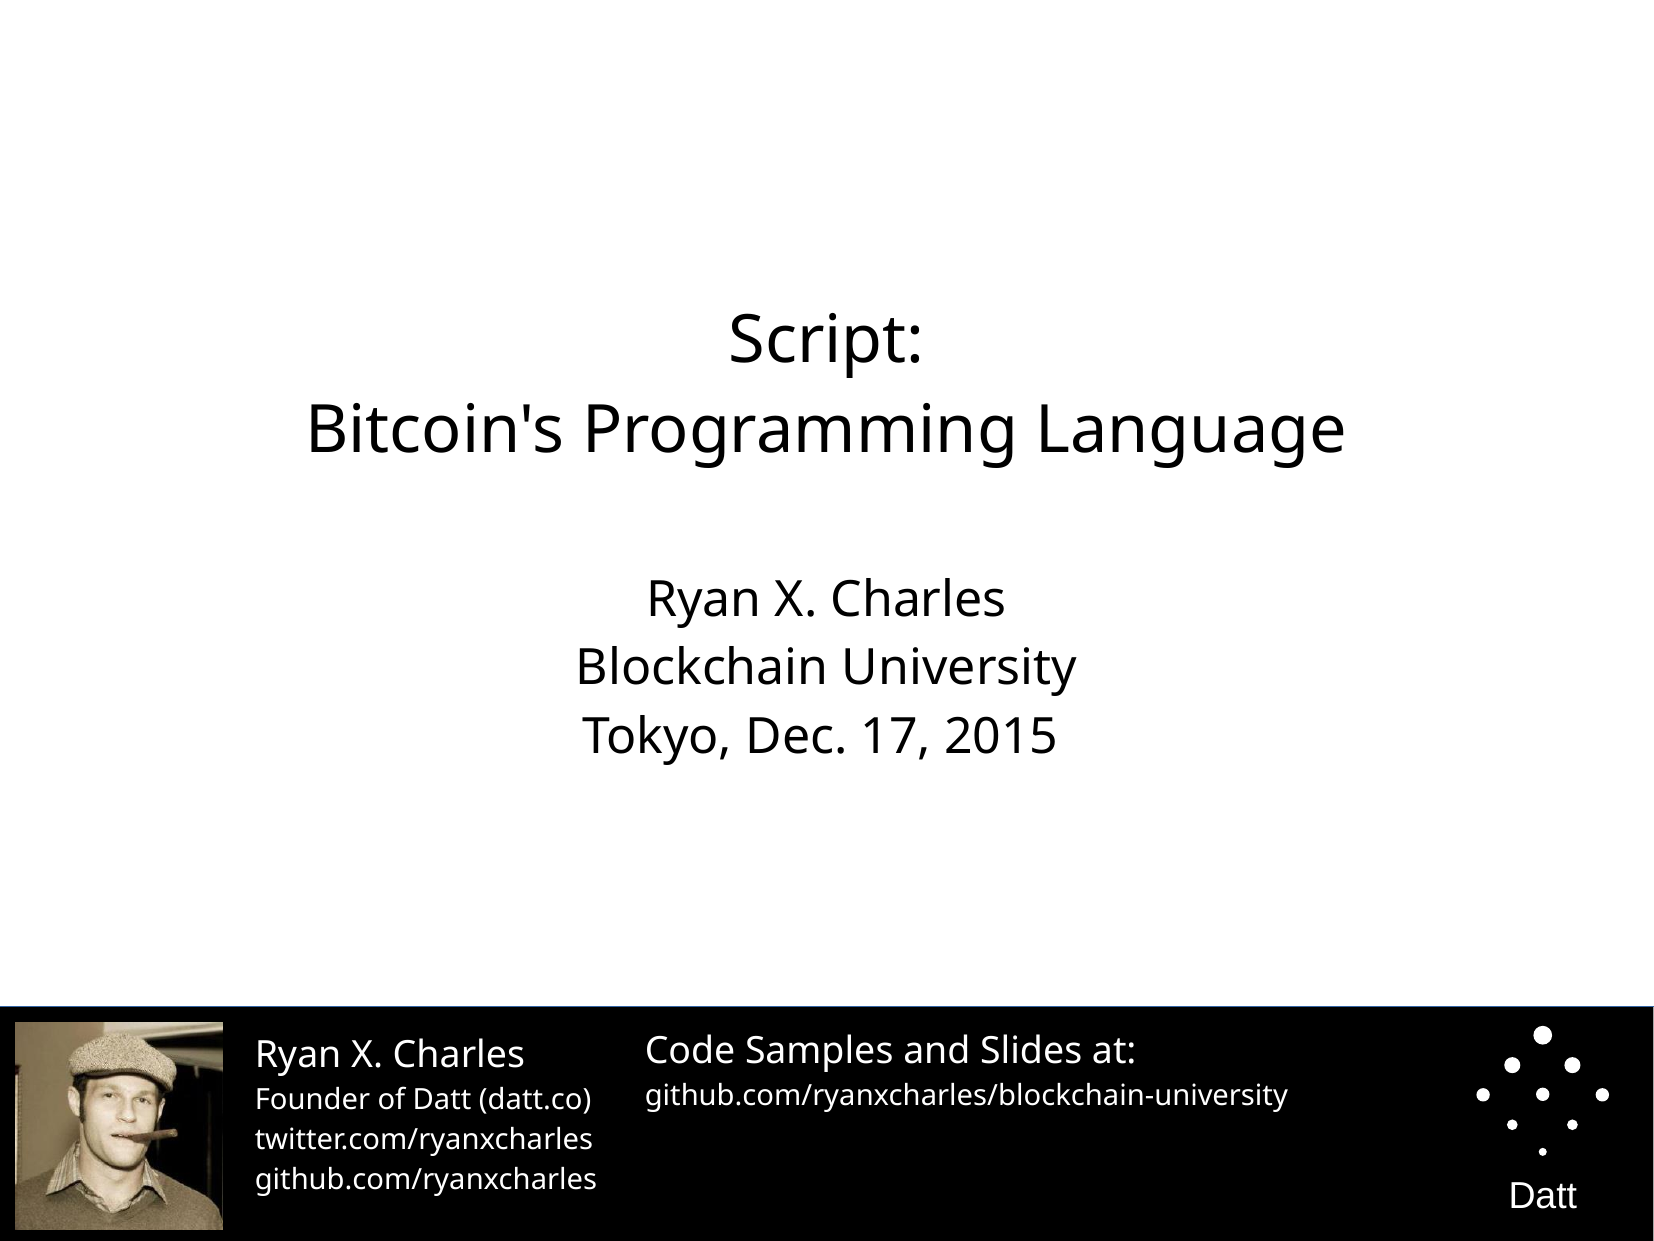

# Script:
Bitcoin's Programming Language
Ryan X. Charles
Blockchain University
Tokyo, Dec. 17, 2015
Code Samples and Slides at:
github.com/ryanxcharles/blockchain-university
Ryan X. Charles
Founder of Datt (datt.co)
twitter.com/ryanxcharles
github.com/ryanxcharles
Datt